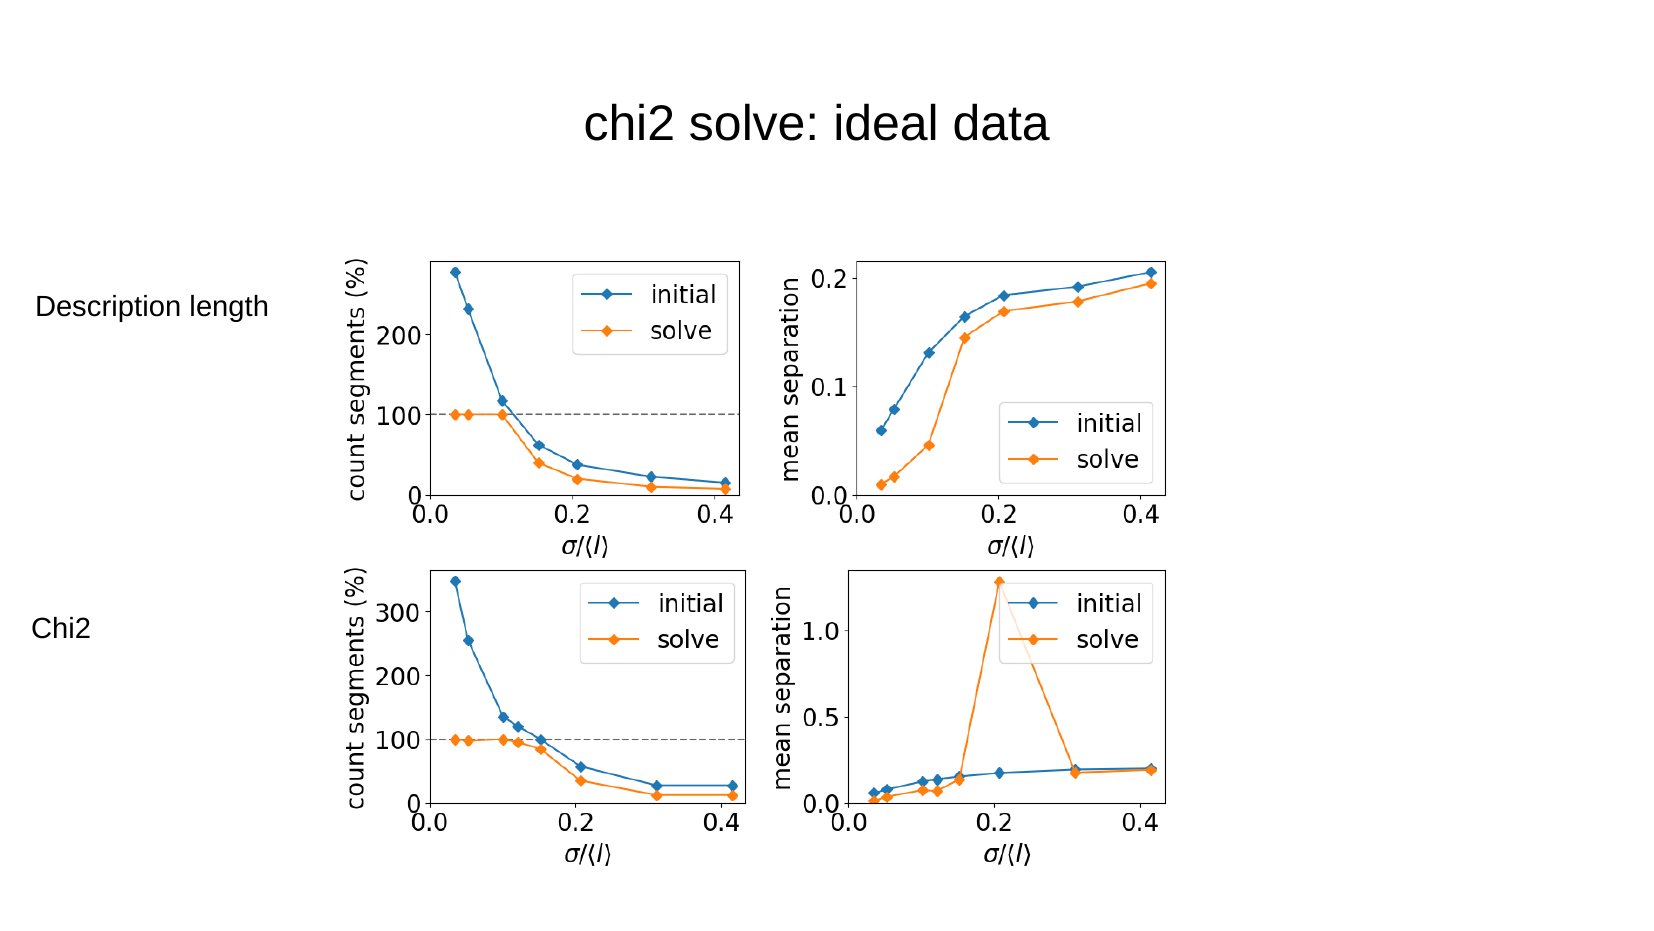

# chi2 solve: ideal data
Description length
Chi2